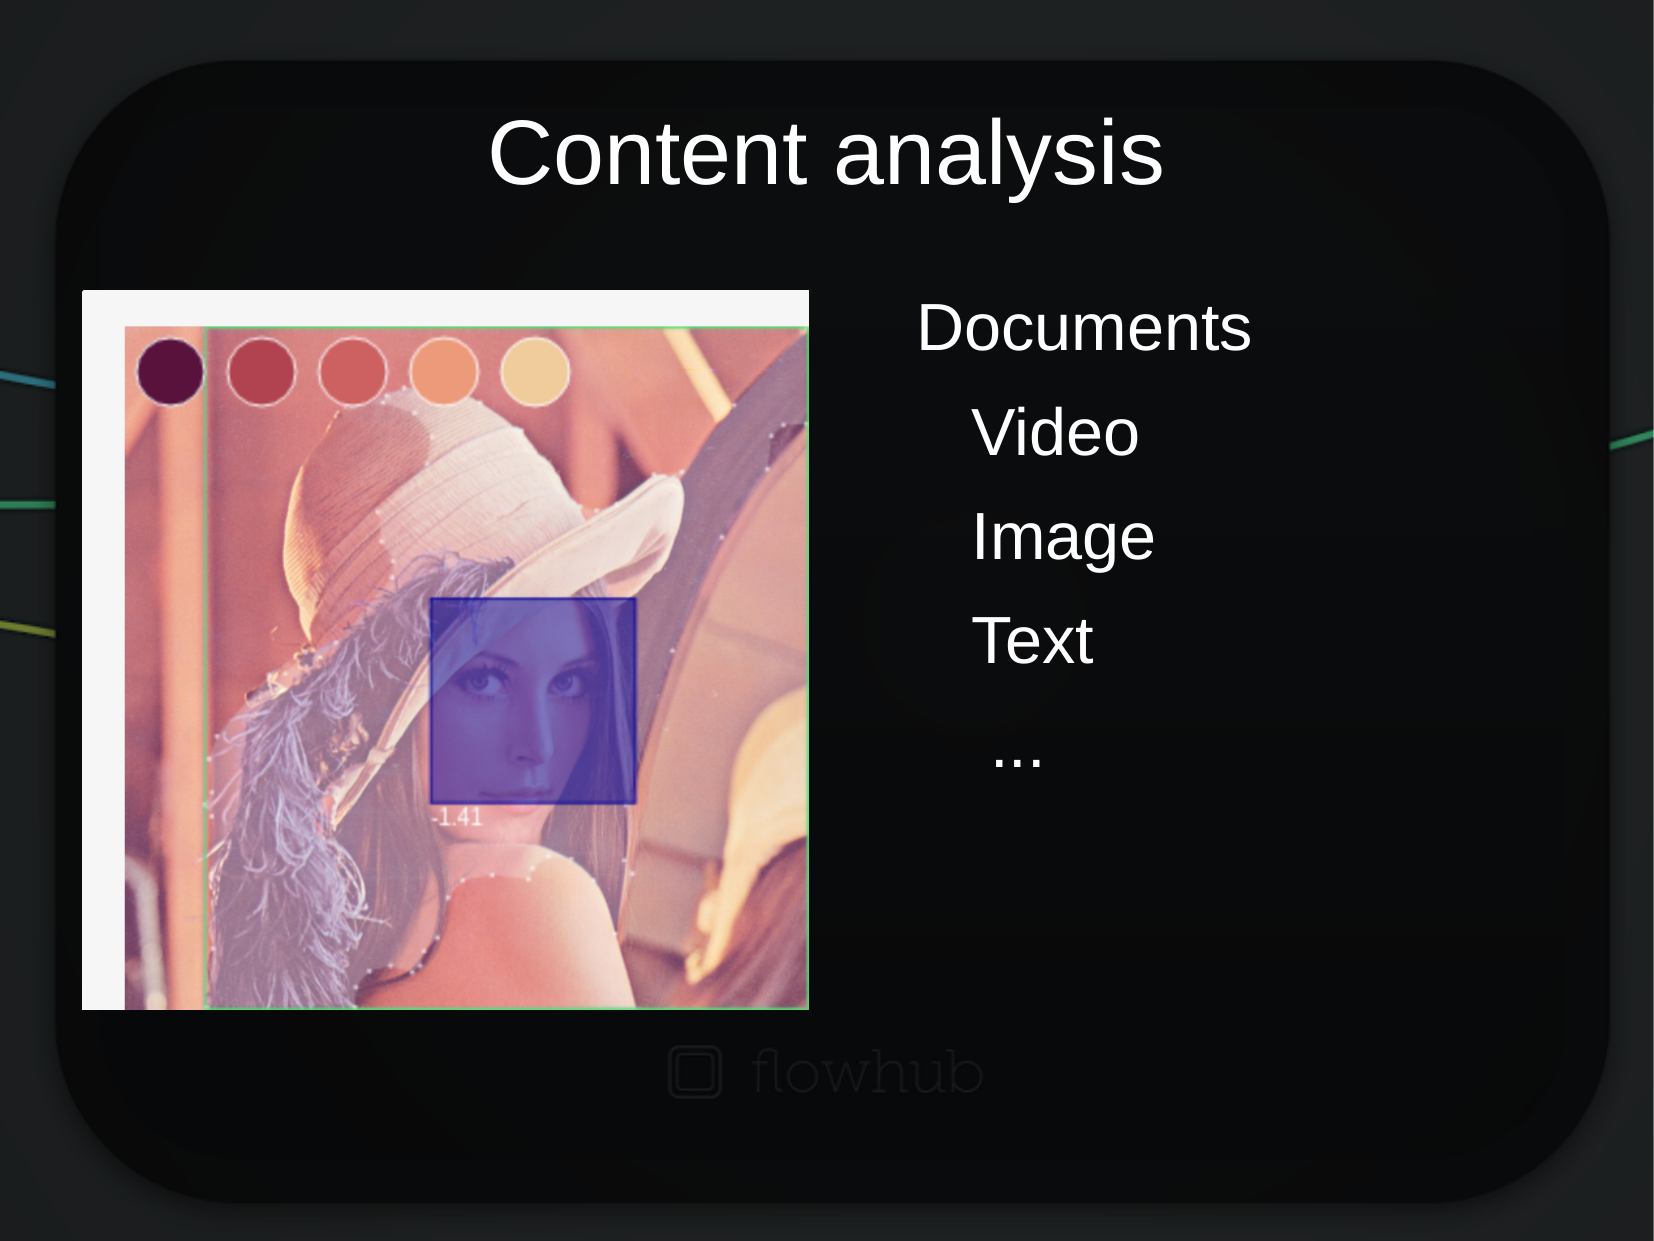

# Content analysis
Documents
 Video
 Image
 Text
 ...